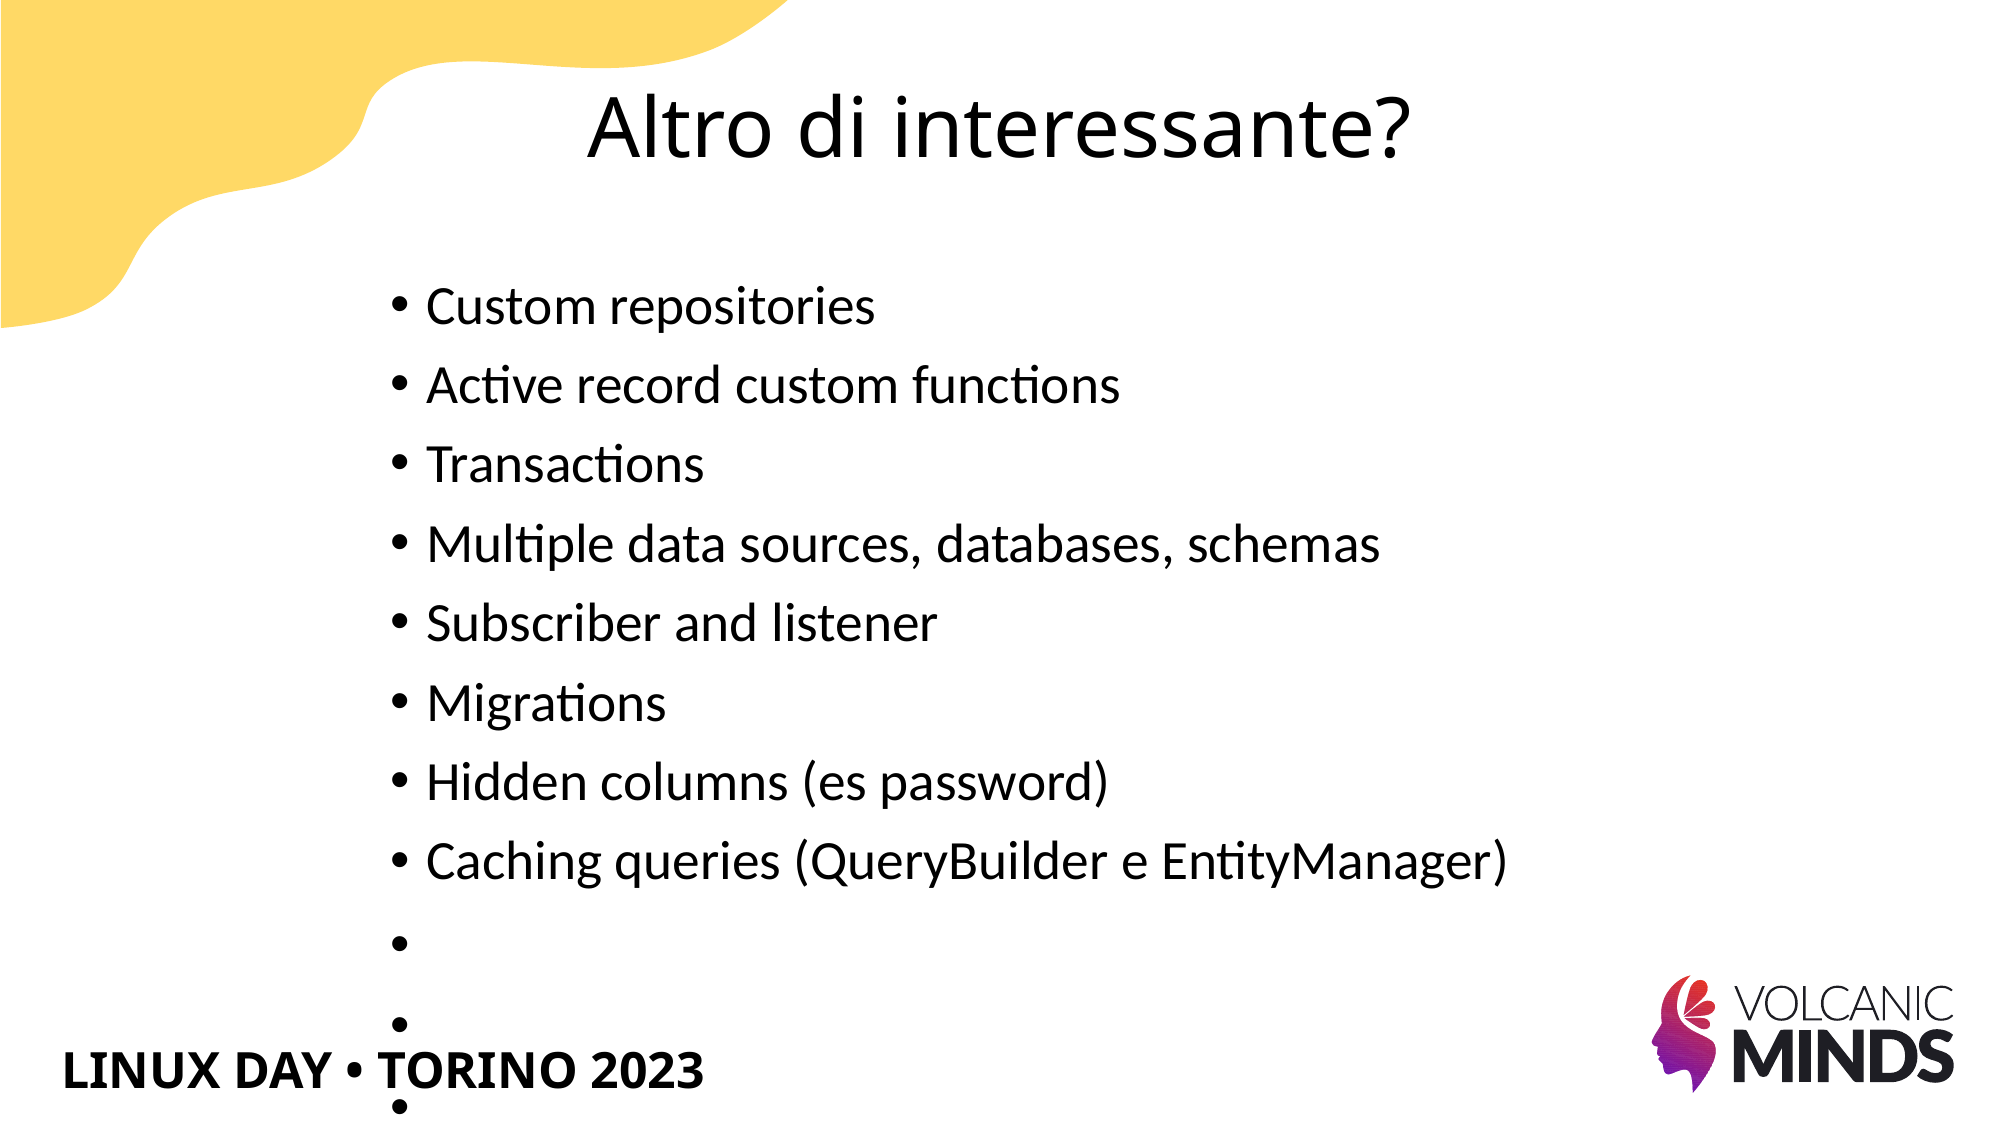

# Altro di interessante?
Custom repositories
Active record custom functions
Transactions
Multiple data sources, databases, schemas
Subscriber and listener
Migrations
Hidden columns (es password)
Caching queries (QueryBuilder e EntityManager)
LINUX DAY • TORINO 2023